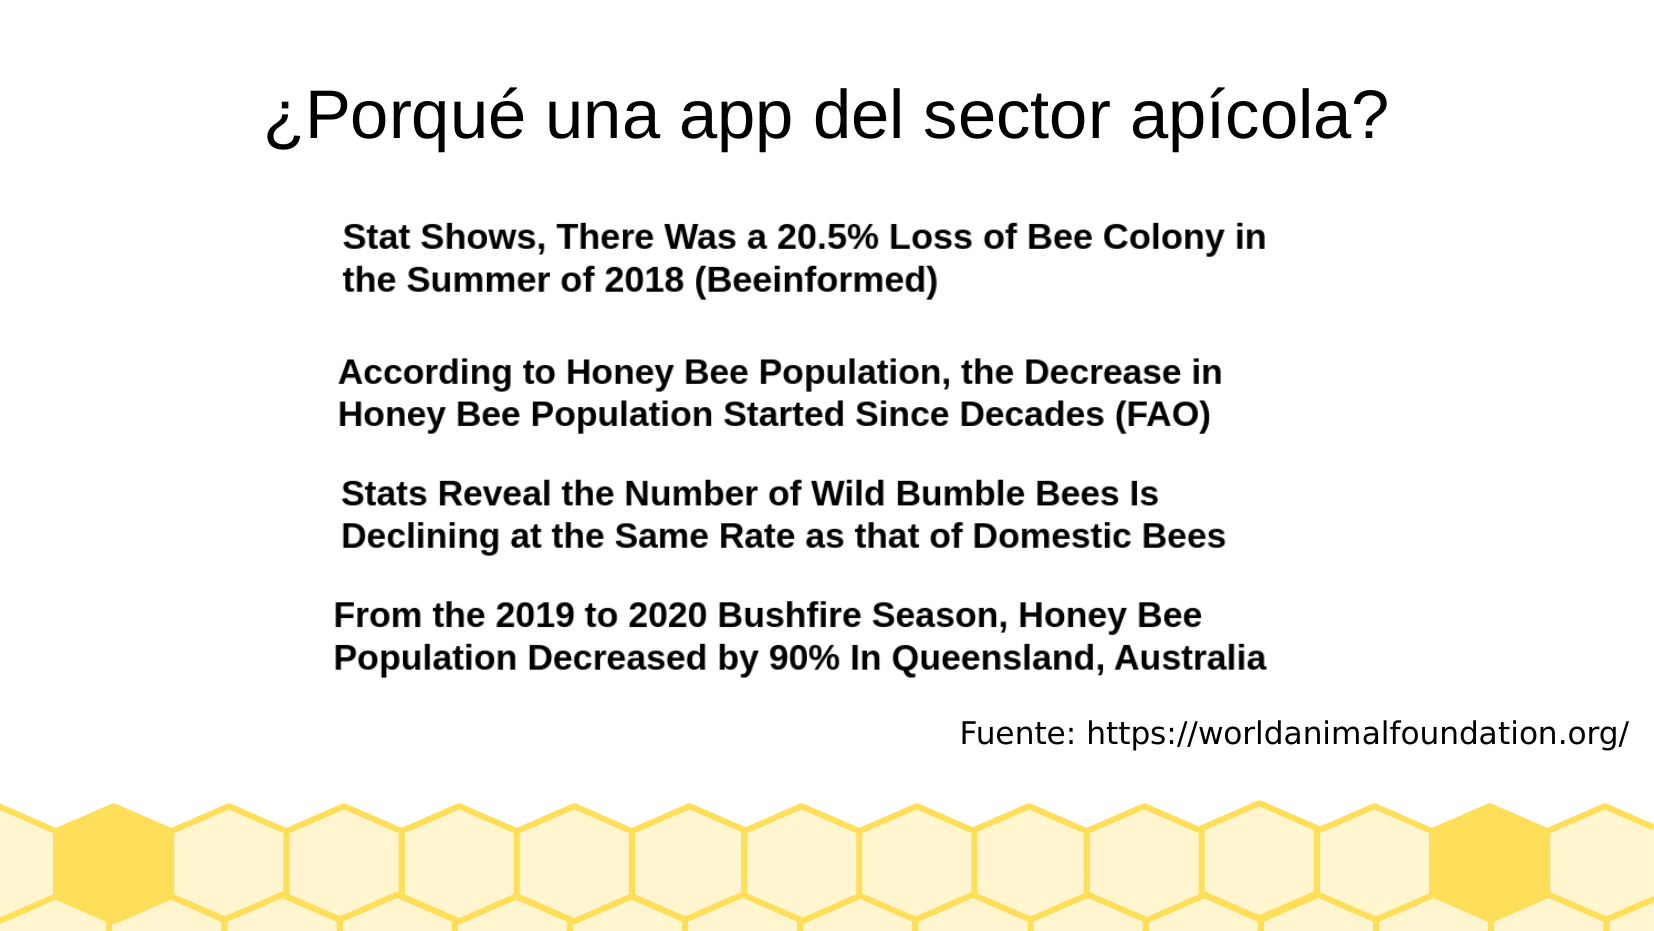

# ¿Porqué una app del sector apícola?
Fuente: https://worldanimalfoundation.org/